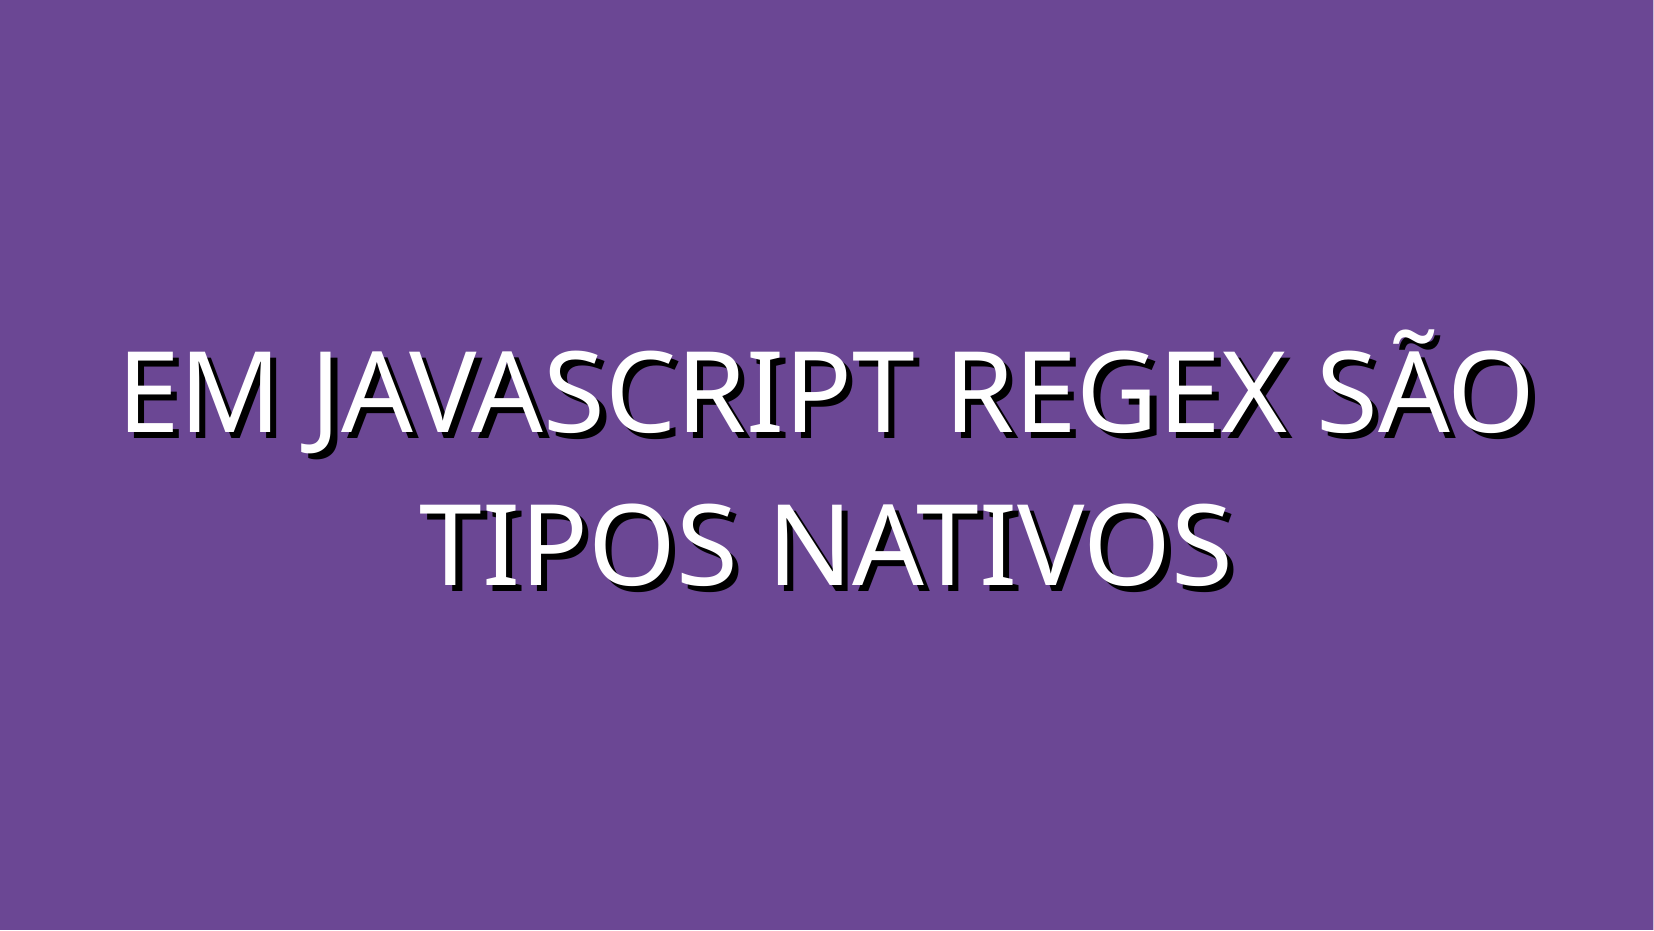

# EM JAVASCRIPT REGEX SÃO TIPOS NATIVOS